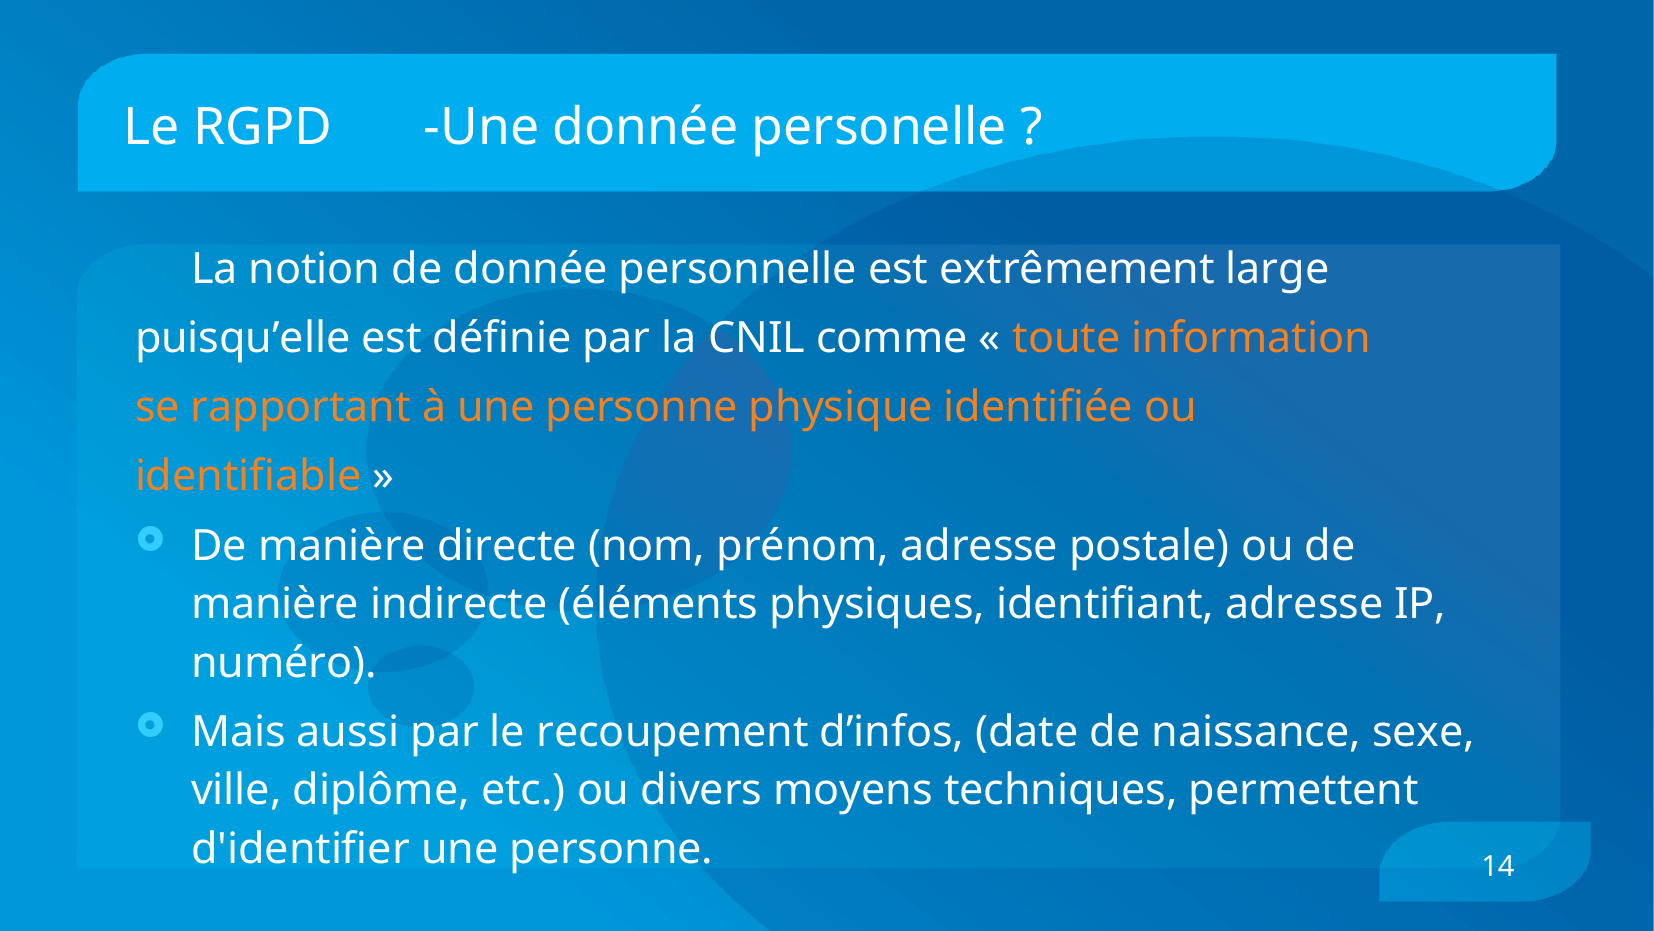

# Le RGPD	-Une donnée personelle ?
La notion de donnée personnelle est extrêmement large
puisqu’elle est définie par la CNIL comme « toute information
se rapportant à une personne physique identifiée ou
identifiable »
De manière directe (nom, prénom, adresse postale) ou de manière indirecte (éléments physiques, identifiant, adresse IP, numéro).
Mais aussi par le recoupement d’infos, (date de naissance, sexe, ville, diplôme, etc.) ou divers moyens techniques, permettent d'identifier une personne.
14